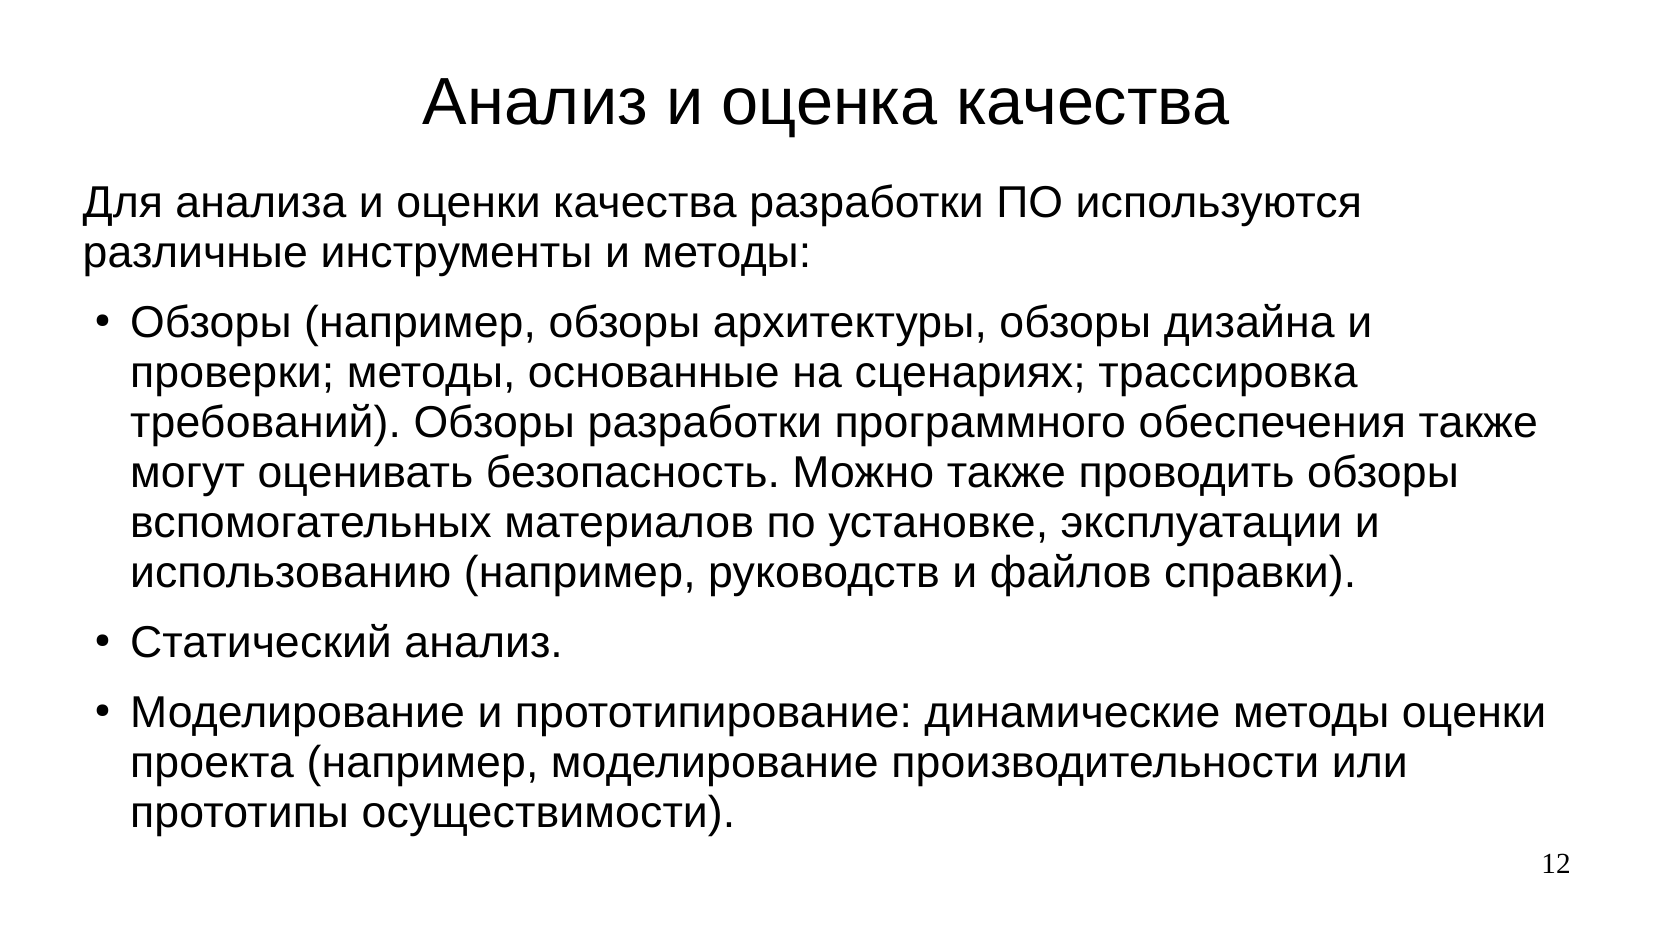

# Анализ и оценка качества
Для анализа и оценки качества разработки ПО используются различные инструменты и методы:
Обзоры (например, обзоры архитектуры, обзоры дизайна и проверки; методы, основанные на сценариях; трассировка требований). Обзоры разработки программного обеспечения также могут оценивать безопасность. Можно также проводить обзоры вспомогательных материалов по установке, эксплуатации и использованию (например, руководств и файлов справки).
Статический анализ.
Моделирование и прототипирование: динамические методы оценки проекта (например, моделирование производительности или прототипы осуществимости).
12